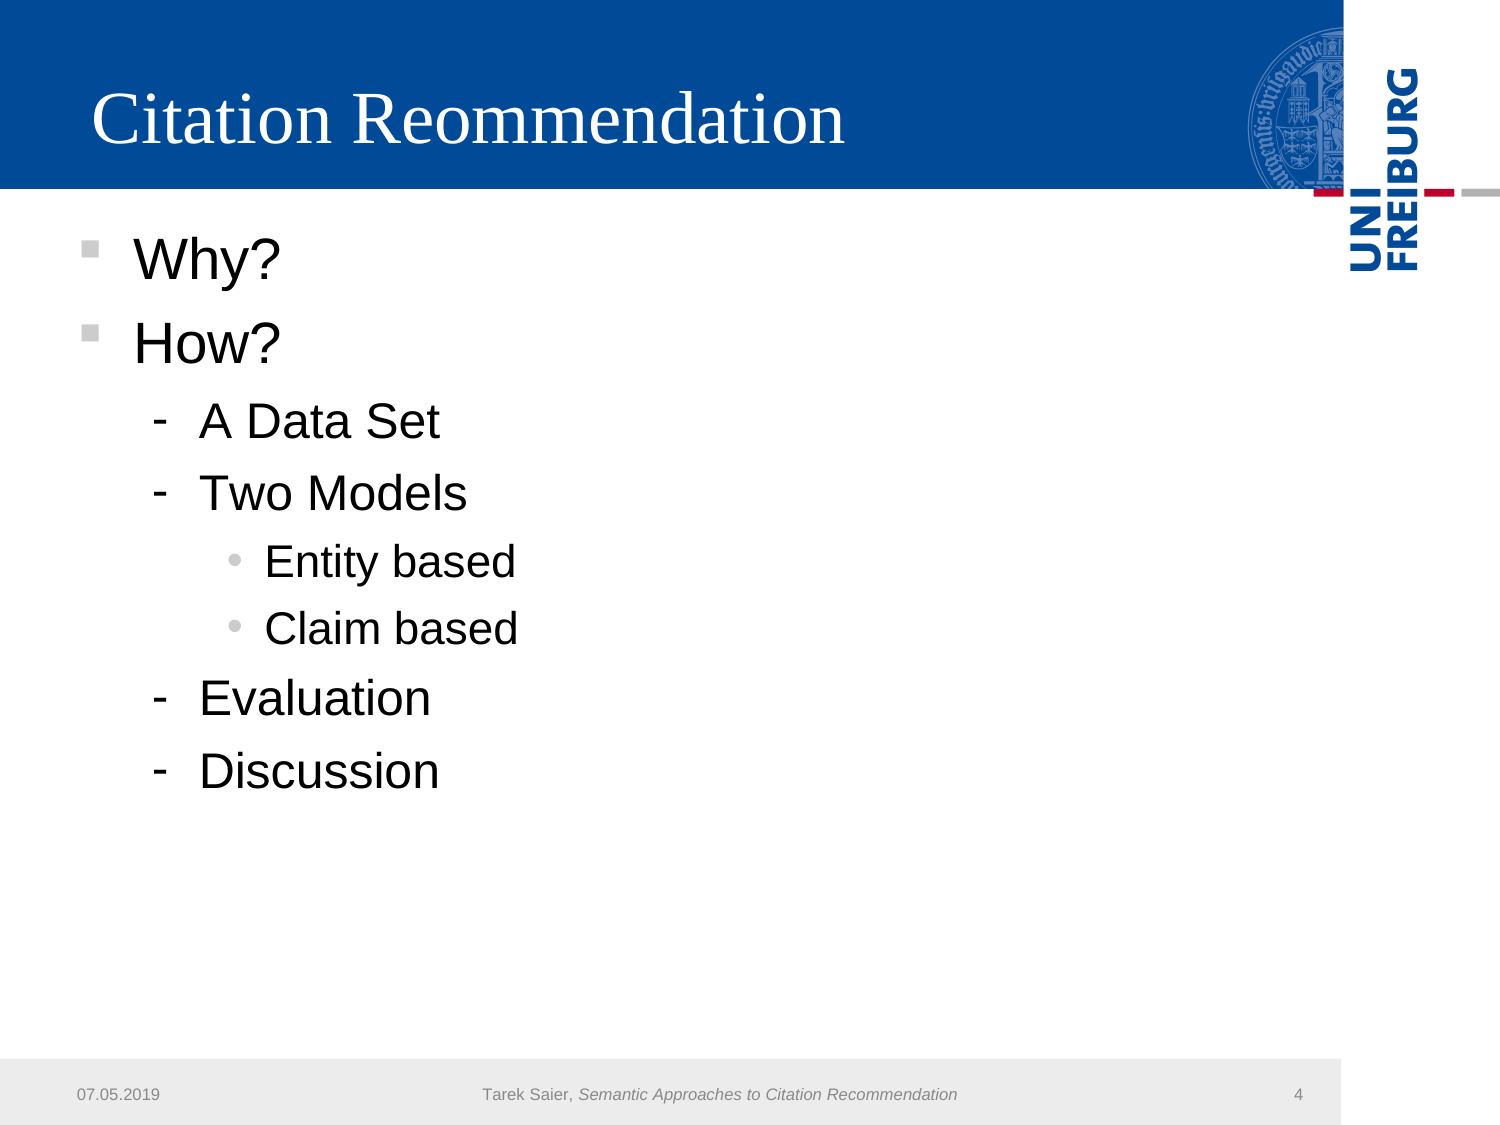

# Citation Reommendation
Why?
How?
A Data Set
Two Models
Entity based
Claim based
Evaluation
Discussion
Präsentationstitel
4